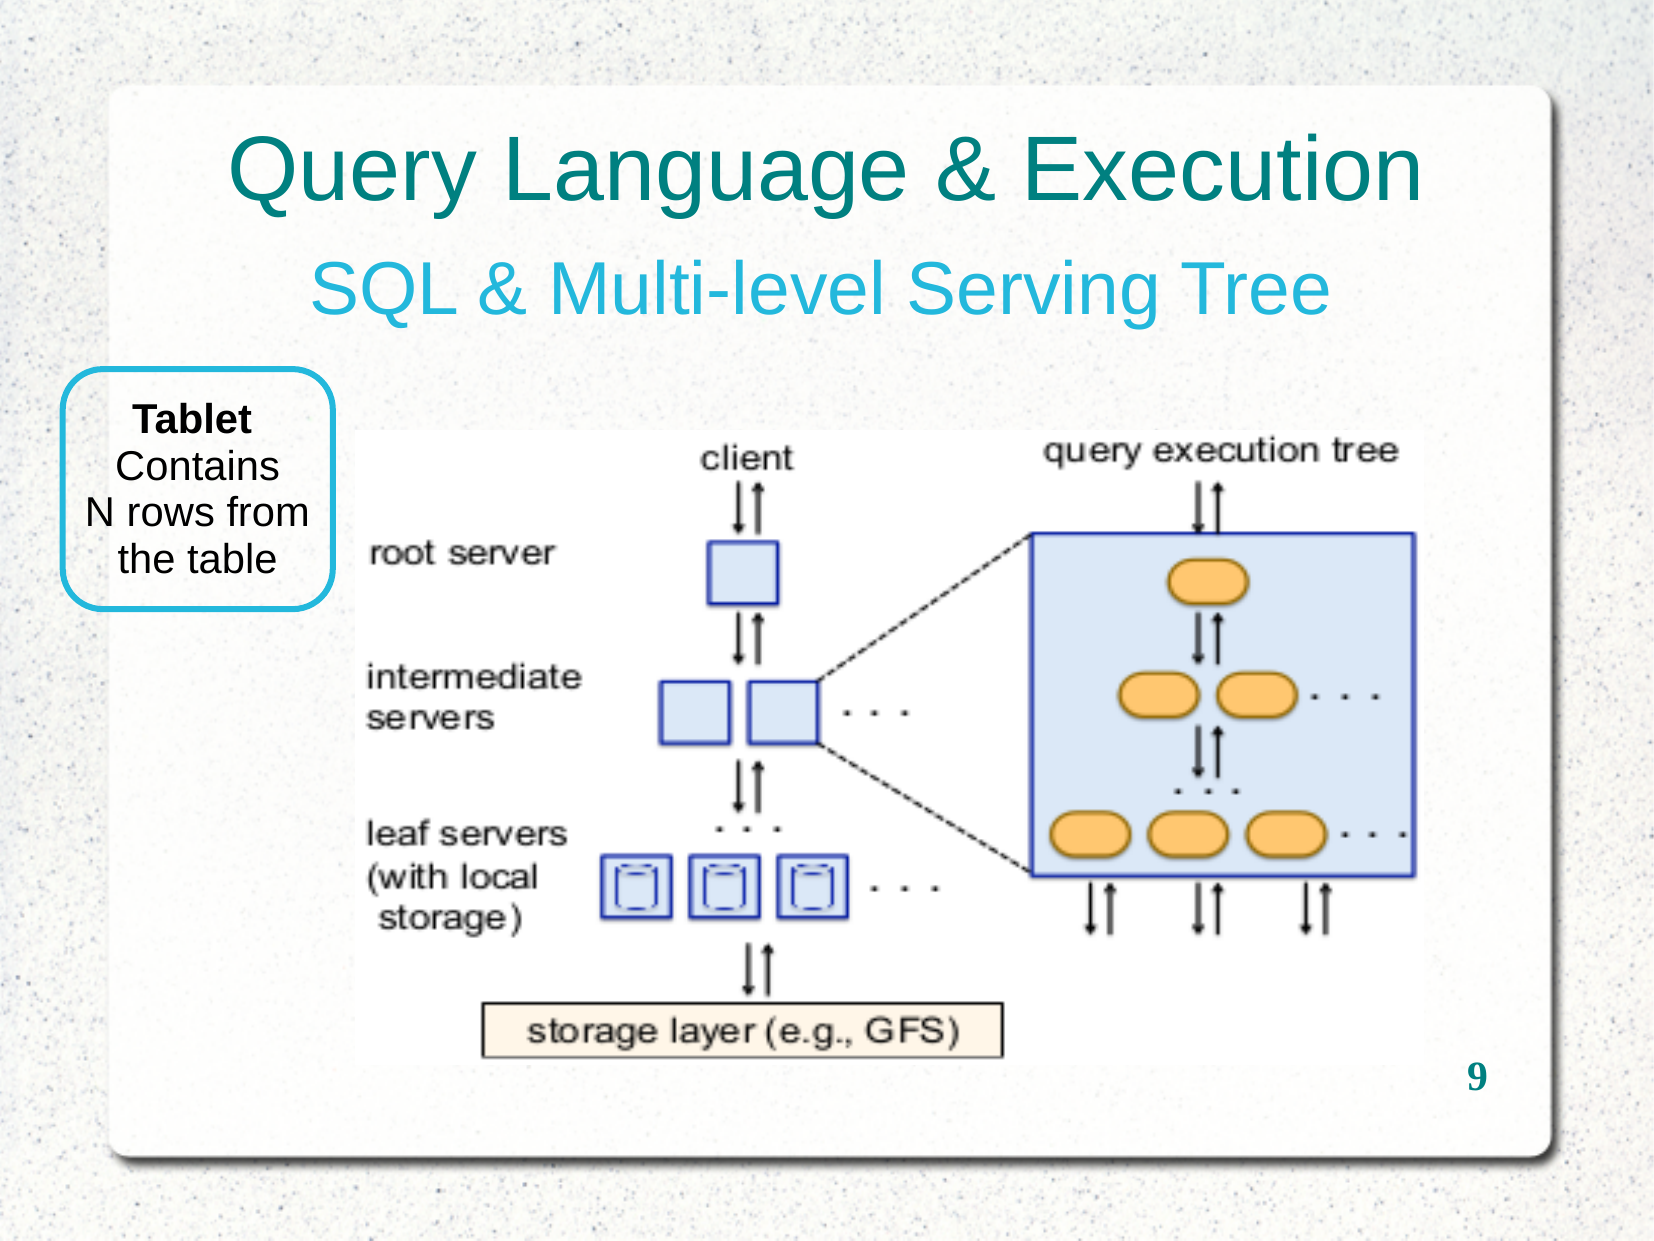

# Query Language & Execution
SQL & Multi-level Serving Tree
Tablet
Contains
N rows from
the table
9